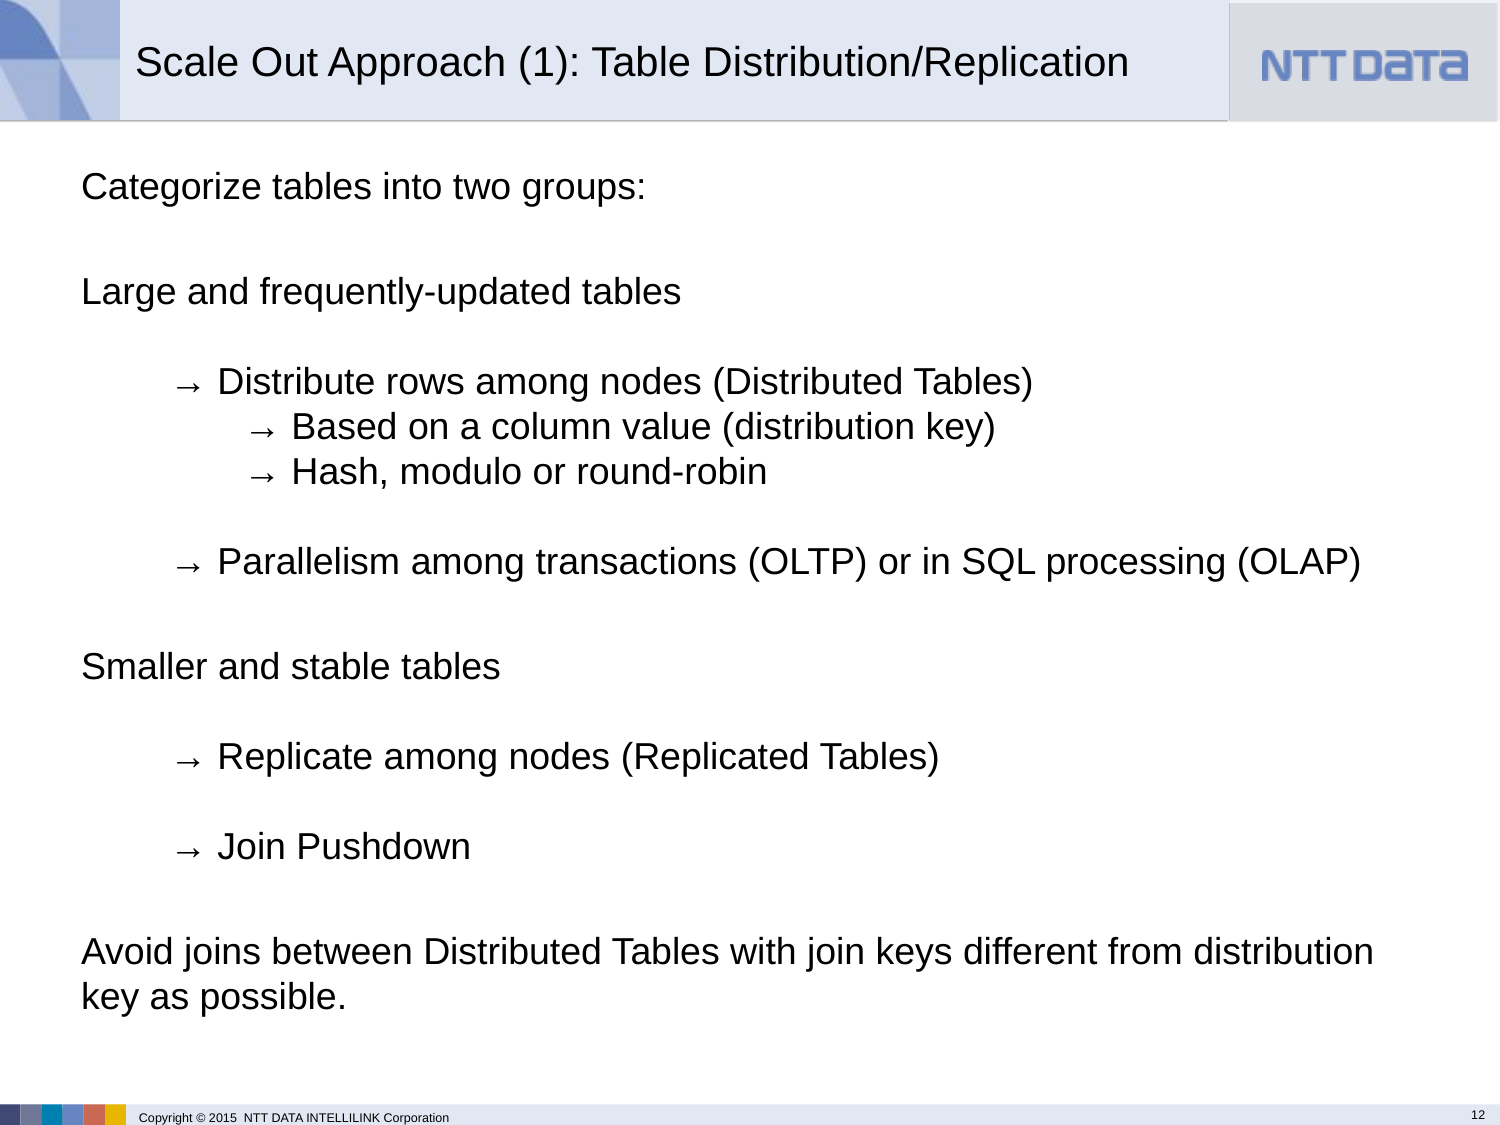

Scale Out Approach (1): Table Distribution/Replication
# Categorize tables into two groups:
Large and frequently-updated tables
→ Distribute rows among nodes (Distributed Tables)
	→ Based on a column value (distribution key)
	→ Hash, modulo or round-robin
→ Parallelism among transactions (OLTP) or in SQL processing (OLAP)
Smaller and stable tables
→ Replicate among nodes (Replicated Tables)
→ Join Pushdown
Avoid joins between Distributed Tables with join keys different from distribution key as possible.